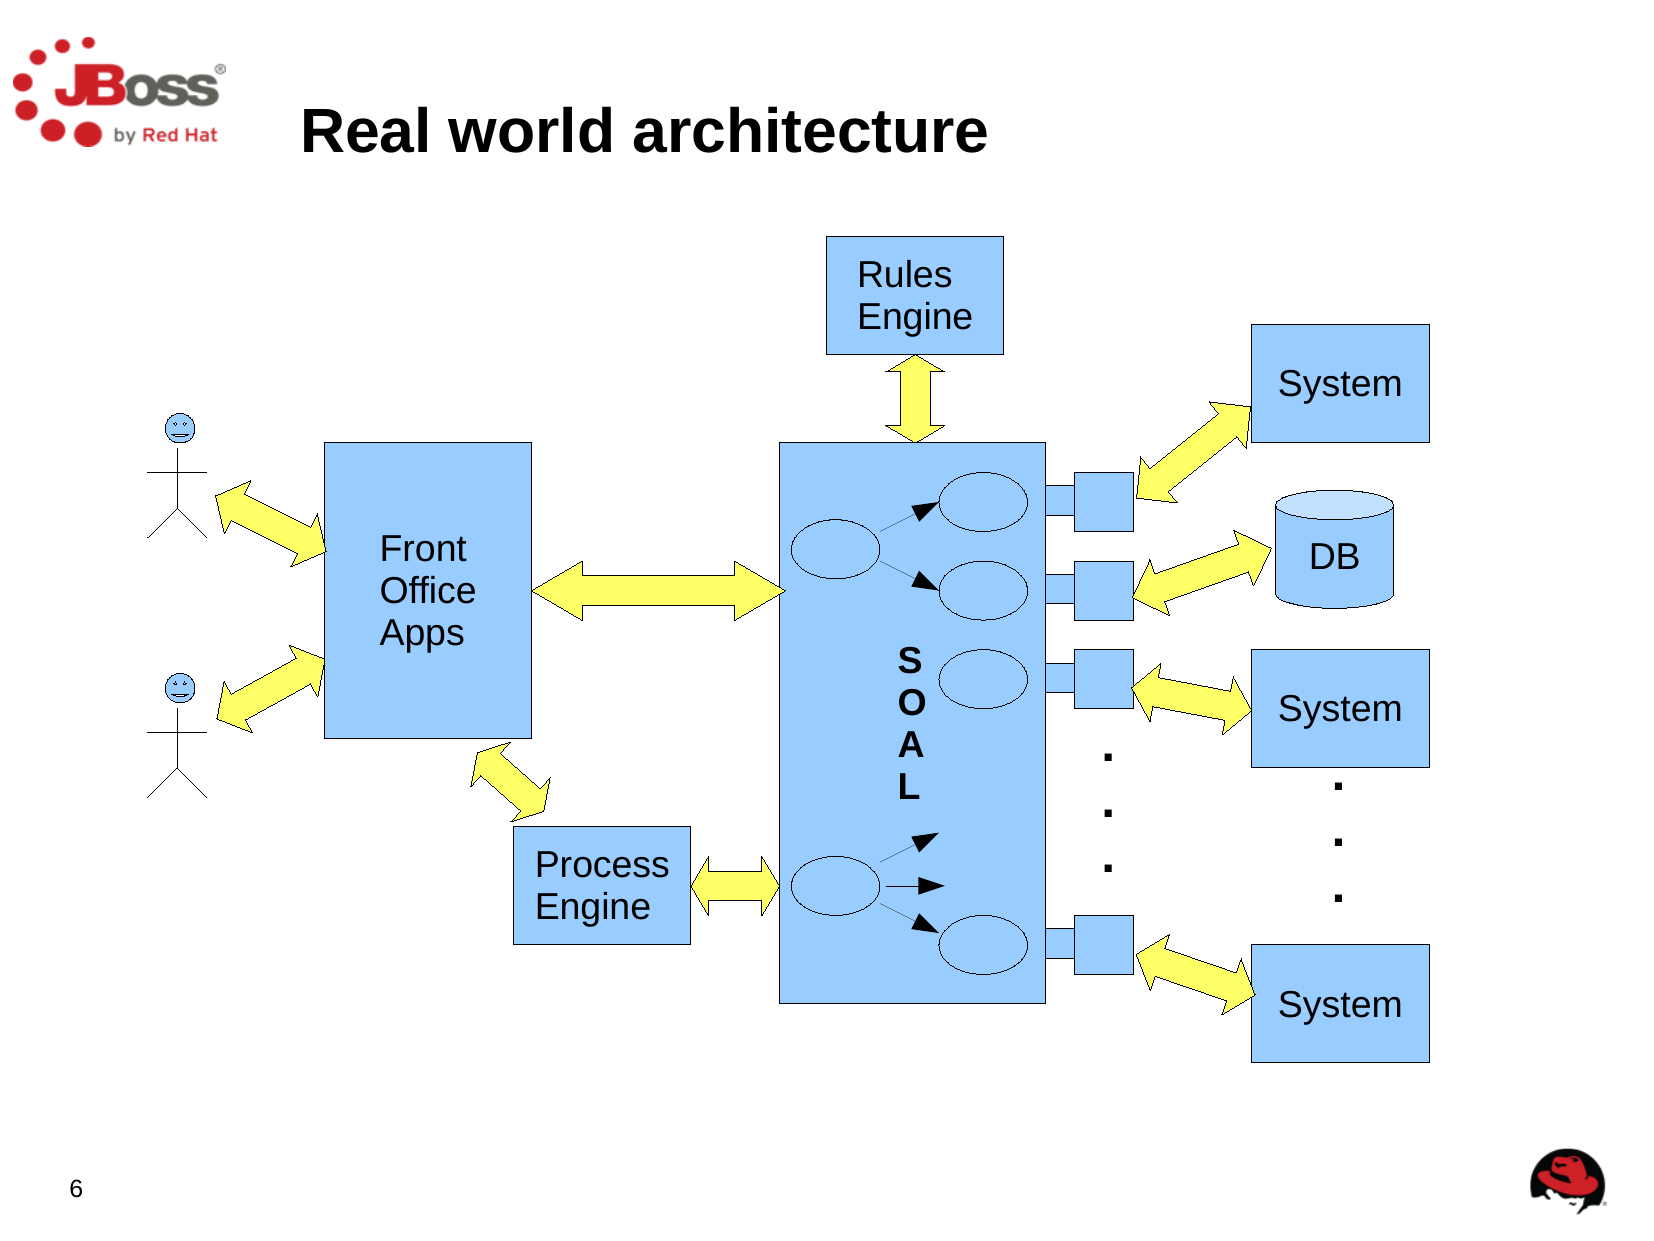

# Real world architecture
Rules
Engine
System
Front
Office
Apps
S
O
A
L
DB
System
.
.
.
.
.
.
Process
Engine
System